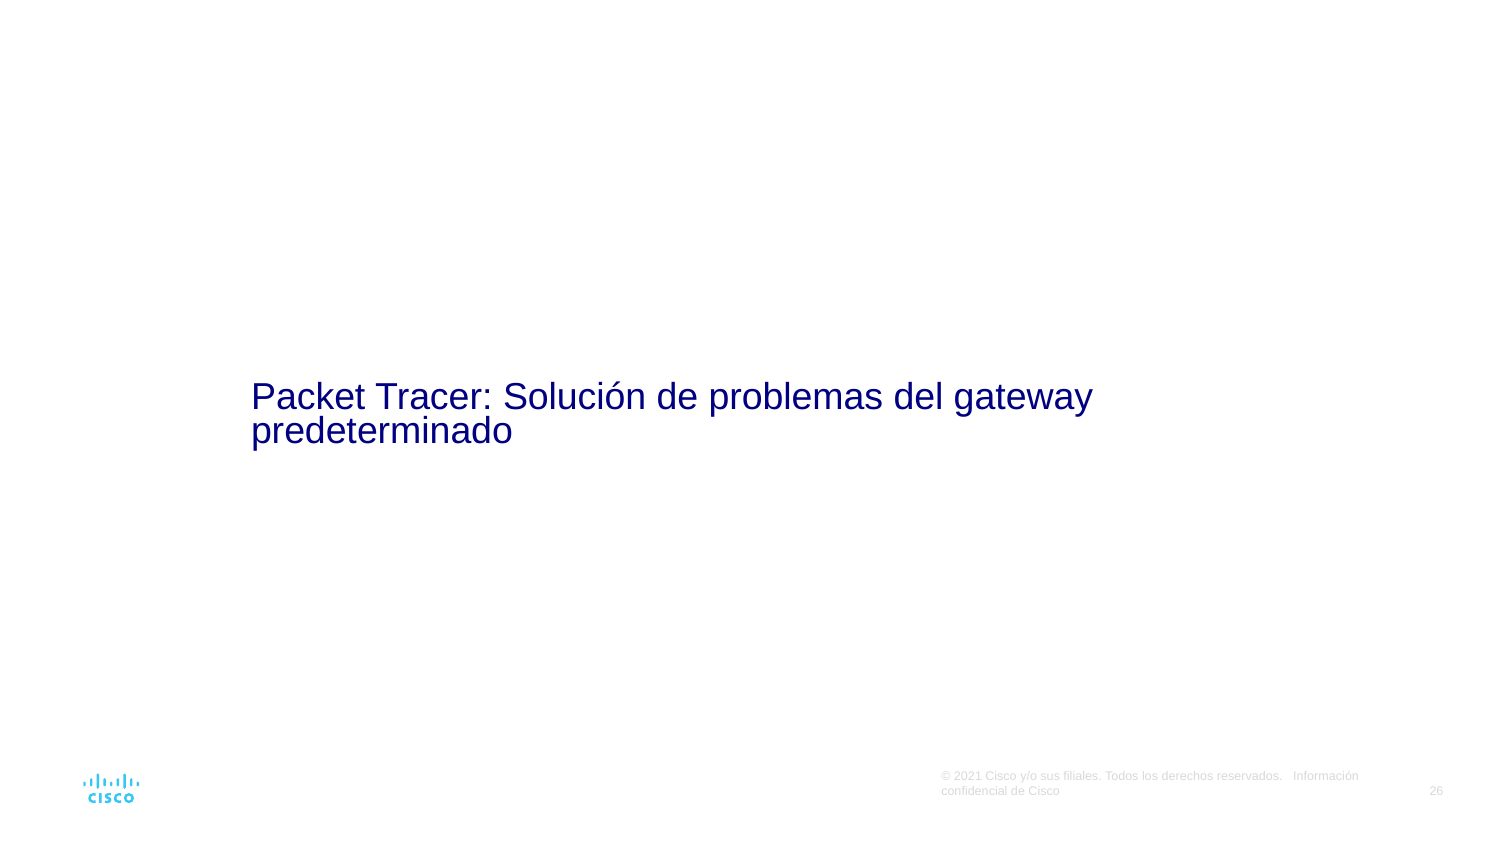

Packet Tracer: Solución de problemas del gateway predeterminado